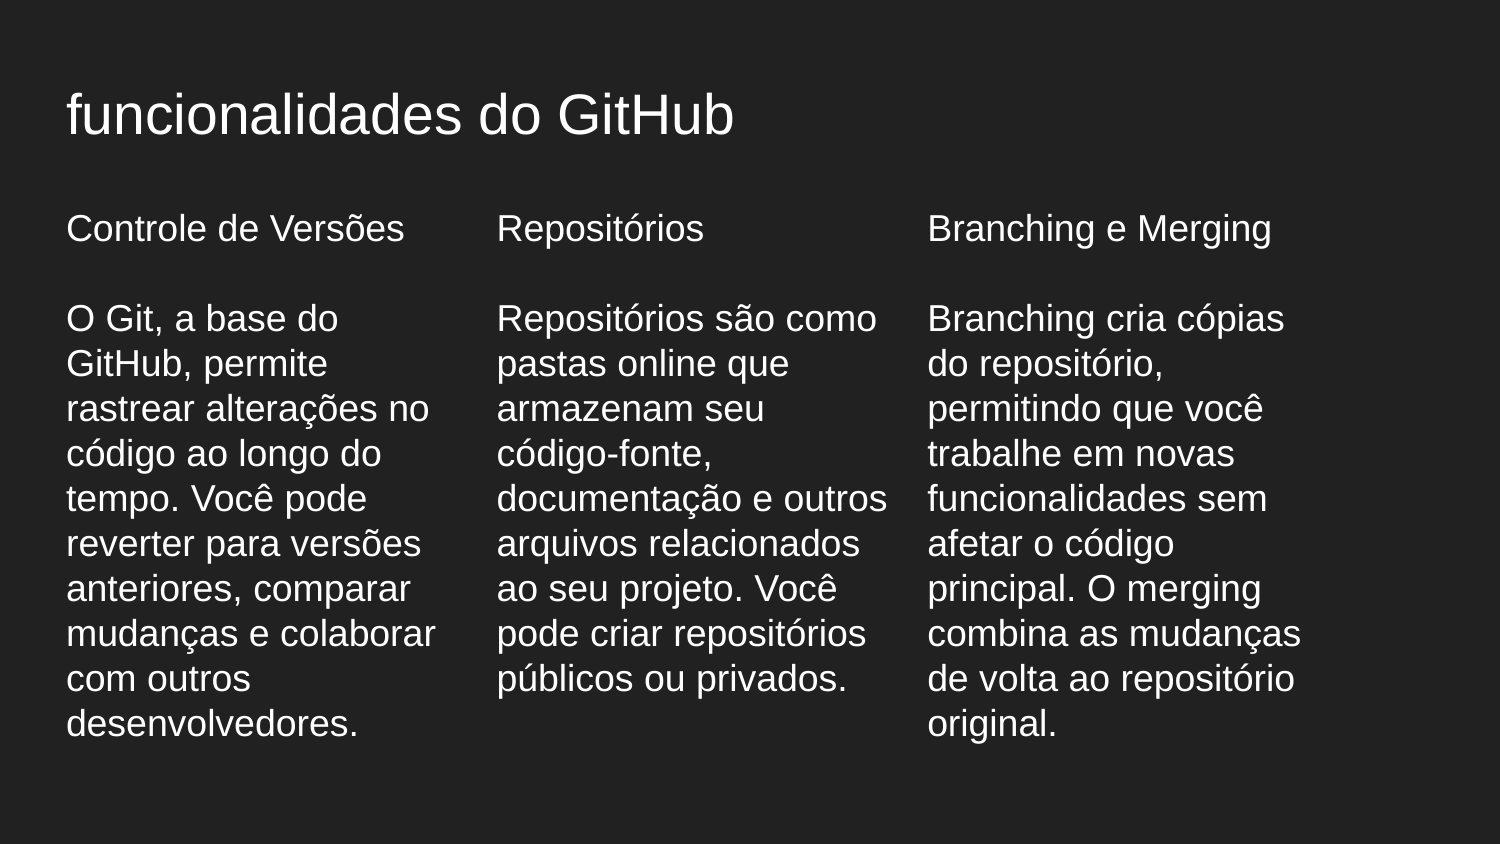

# funcionalidades do GitHub
Controle de Versões
O Git, a base do GitHub, permite rastrear alterações no código ao longo do tempo. Você pode reverter para versões anteriores, comparar mudanças e colaborar com outros desenvolvedores.
Repositórios
Repositórios são como pastas online que armazenam seu código-fonte, documentação e outros arquivos relacionados ao seu projeto. Você pode criar repositórios públicos ou privados.
Branching e Merging
Branching cria cópias do repositório, permitindo que você trabalhe em novas funcionalidades sem afetar o código principal. O merging combina as mudanças de volta ao repositório original.